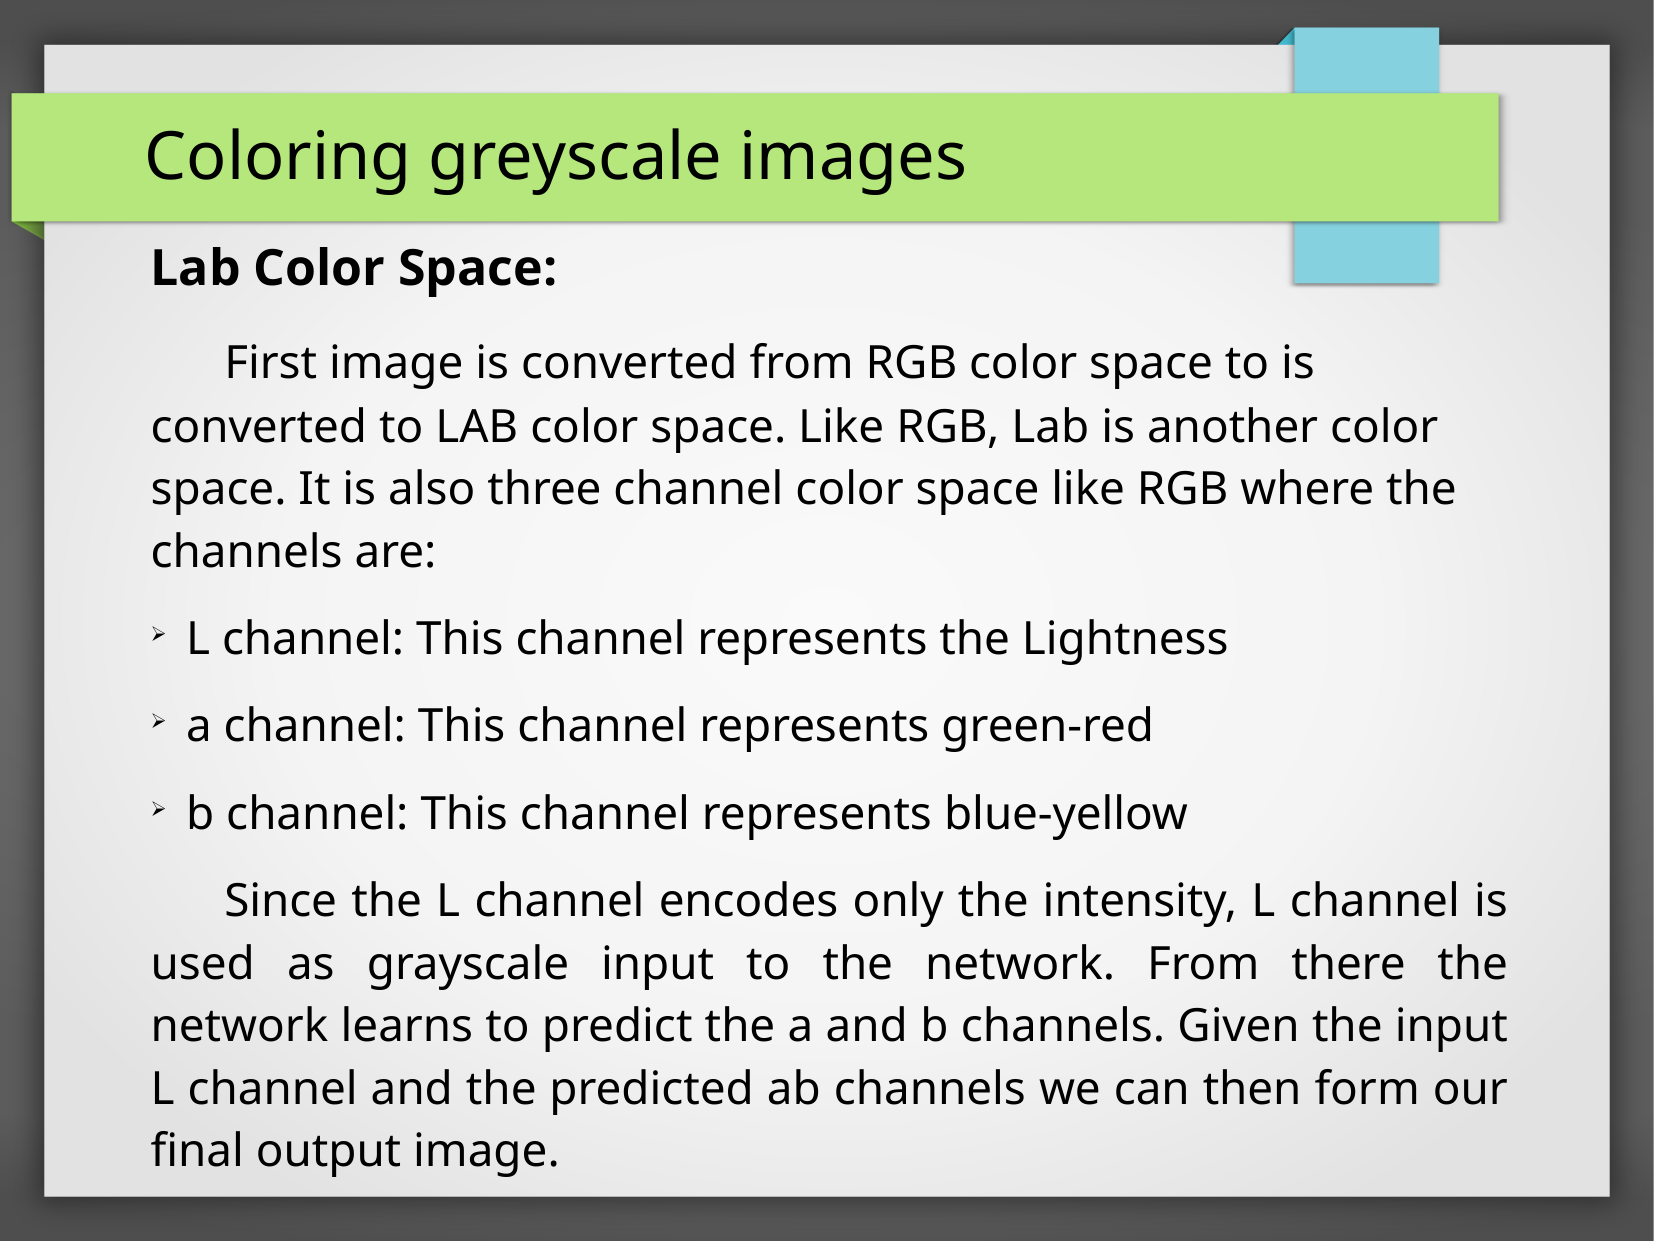

Coloring greyscale images
Lab Color Space:
	First image is converted from RGB color space to is converted to LAB color space. Like RGB, Lab is another color space. It is also three channel color space like RGB where the channels are:
L channel: This channel represents the Lightness
a channel: This channel represents green-red
b channel: This channel represents blue-yellow
	Since the L channel encodes only the intensity, L channel is used as grayscale input to the network. From there the network learns to predict the a and b channels. Given the input L channel and the predicted ab channels we can then form our final output image.